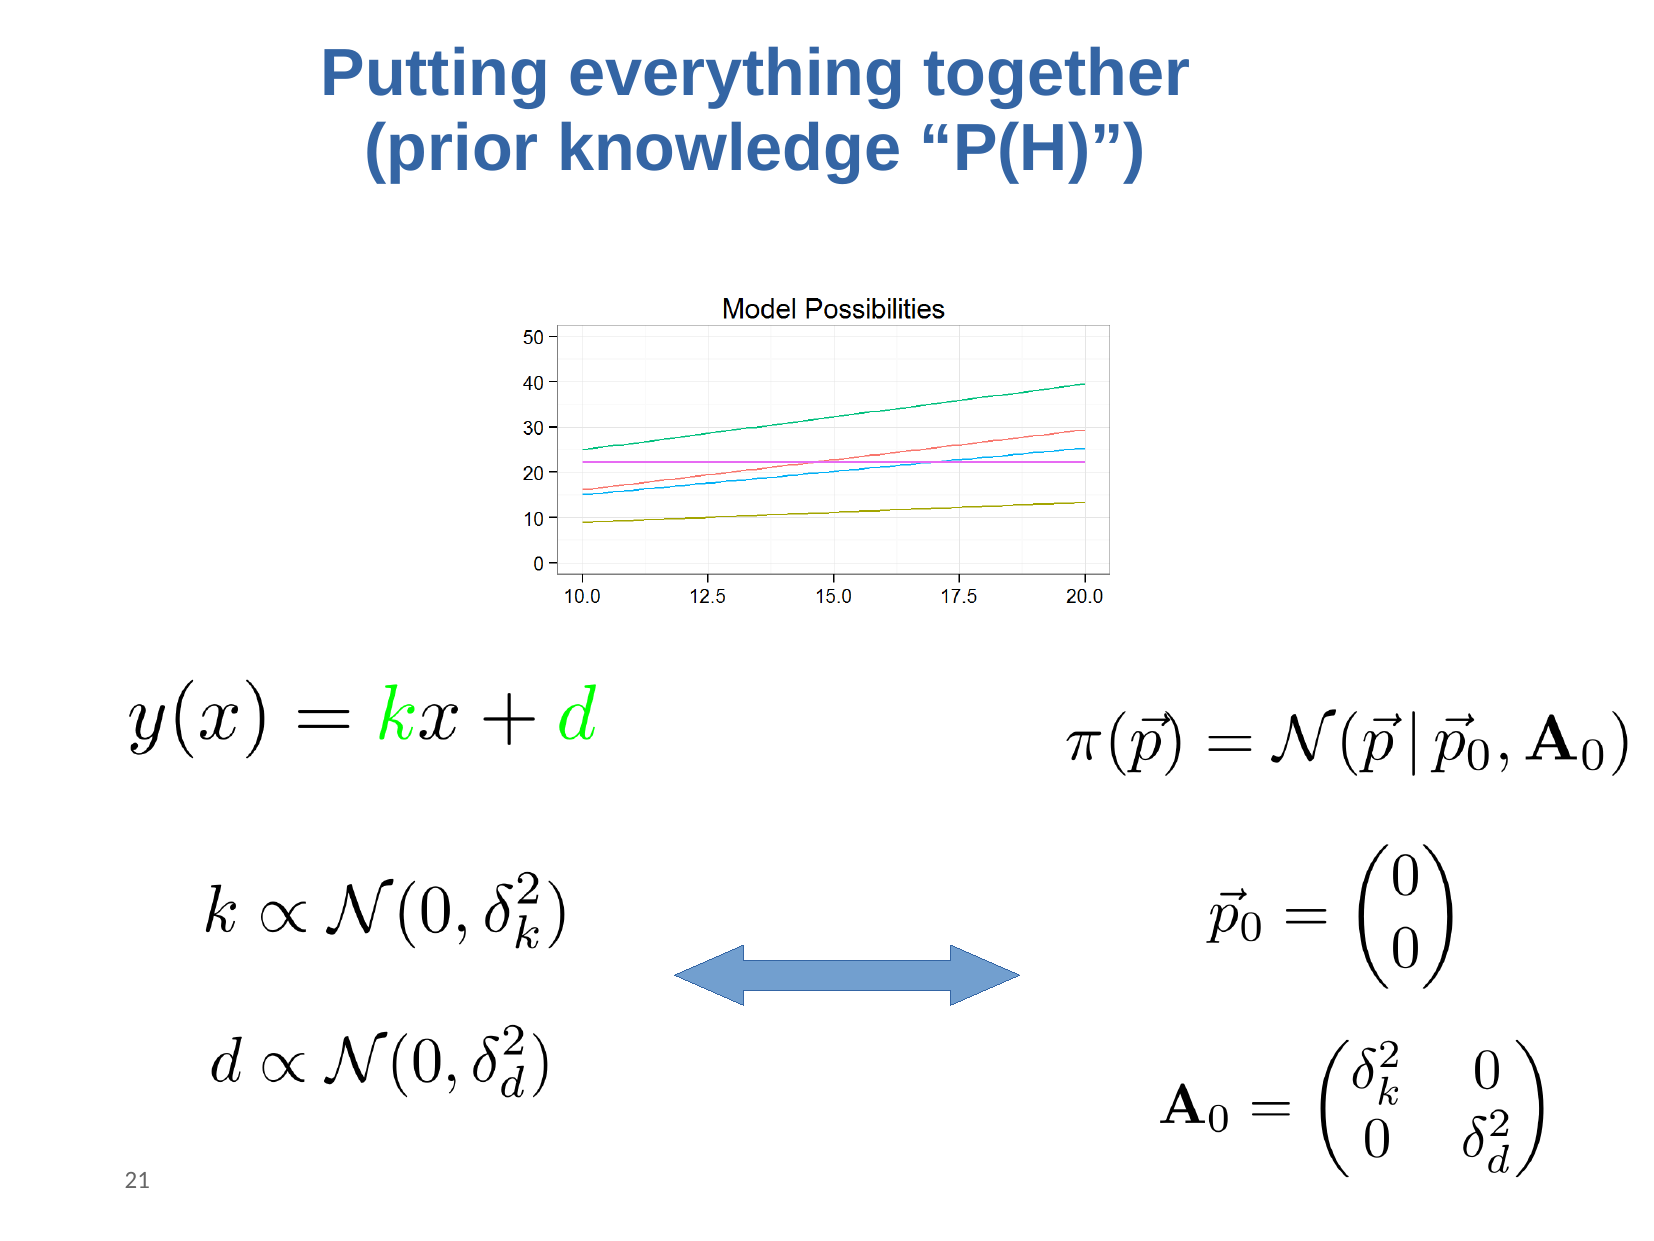

# Putting everything together (prior knowledge “P(H)”)
21